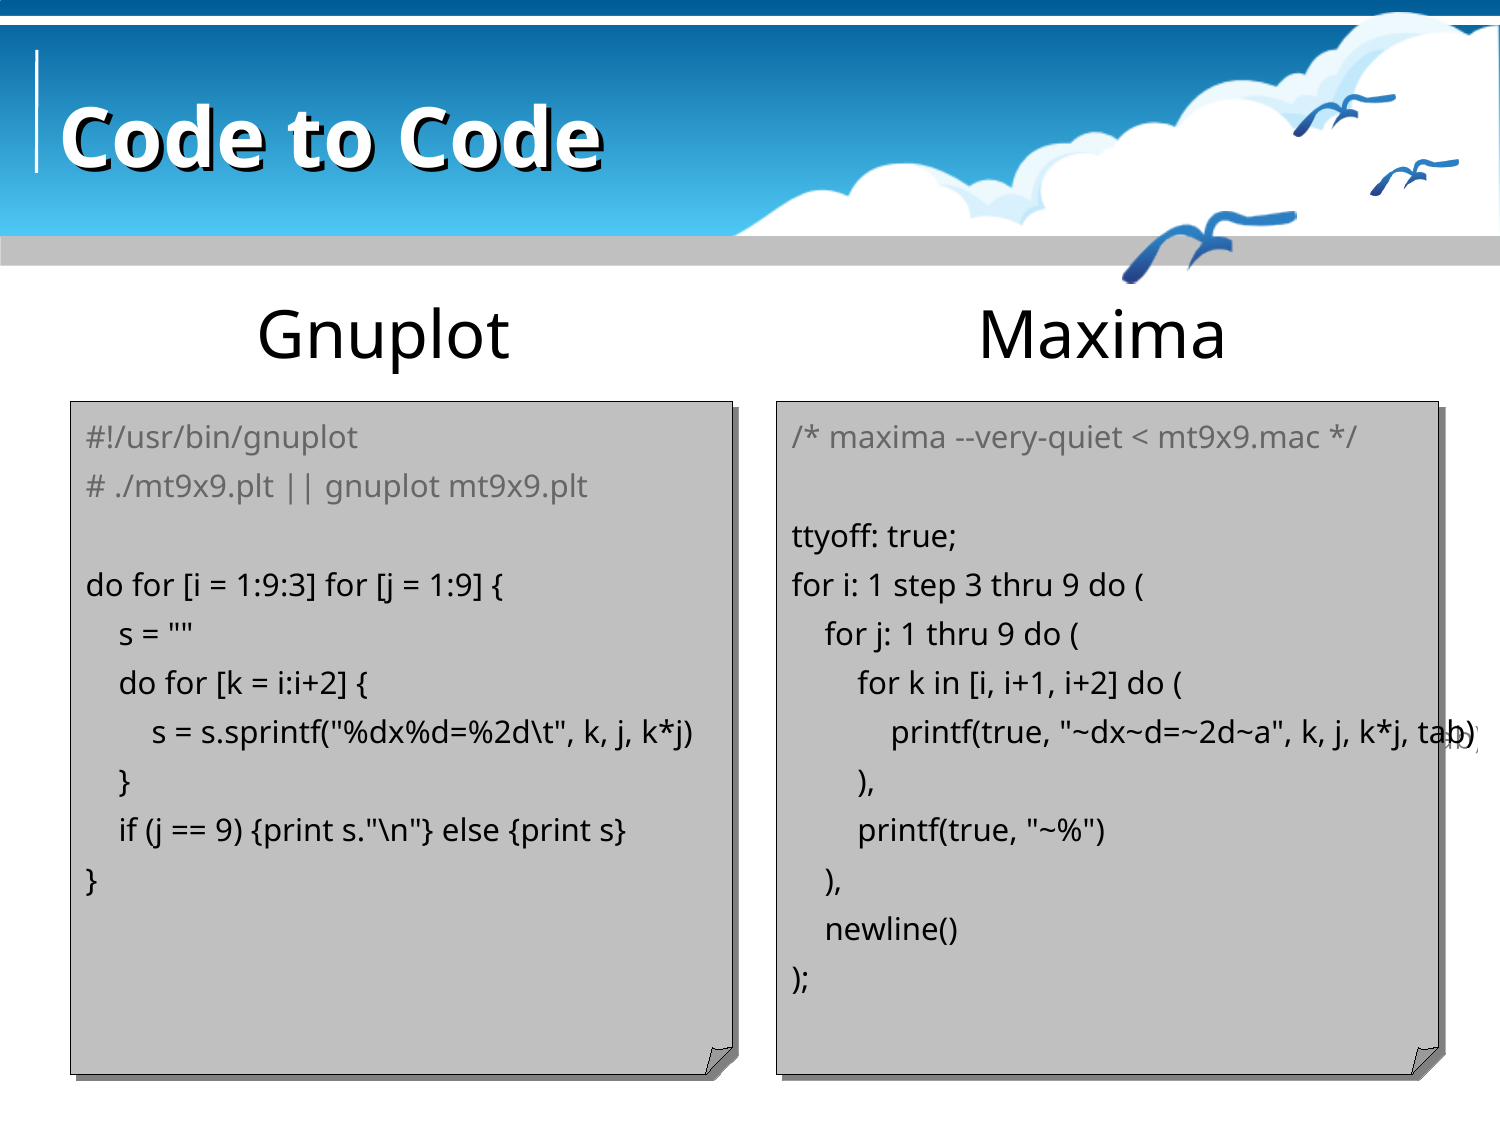

# Code to Code
Maxima
Gnuplot
#!/usr/bin/gnuplot
# ./mt9x9.plt || gnuplot mt9x9.plt
do for [i = 1:9:3] for [j = 1:9] {
 s = ""
 do for [k = i:i+2] {
 s = s.sprintf("%dx%d=%2d\t", k, j, k*j)
 }
 if (j == 9) {print s."\n"} else {print s}
}
/* maxima --very-quiet < mt9x9.mac */
ttyoff: true;
for i: 1 step 3 thru 9 do (
 for j: 1 thru 9 do (
 for k in [i, i+1, i+2] do (
 printf(true, "~dx~d=~2d~a", k, j, k*j, tab)
 ),
 printf(true, "~%")
 ),
 newline()
);